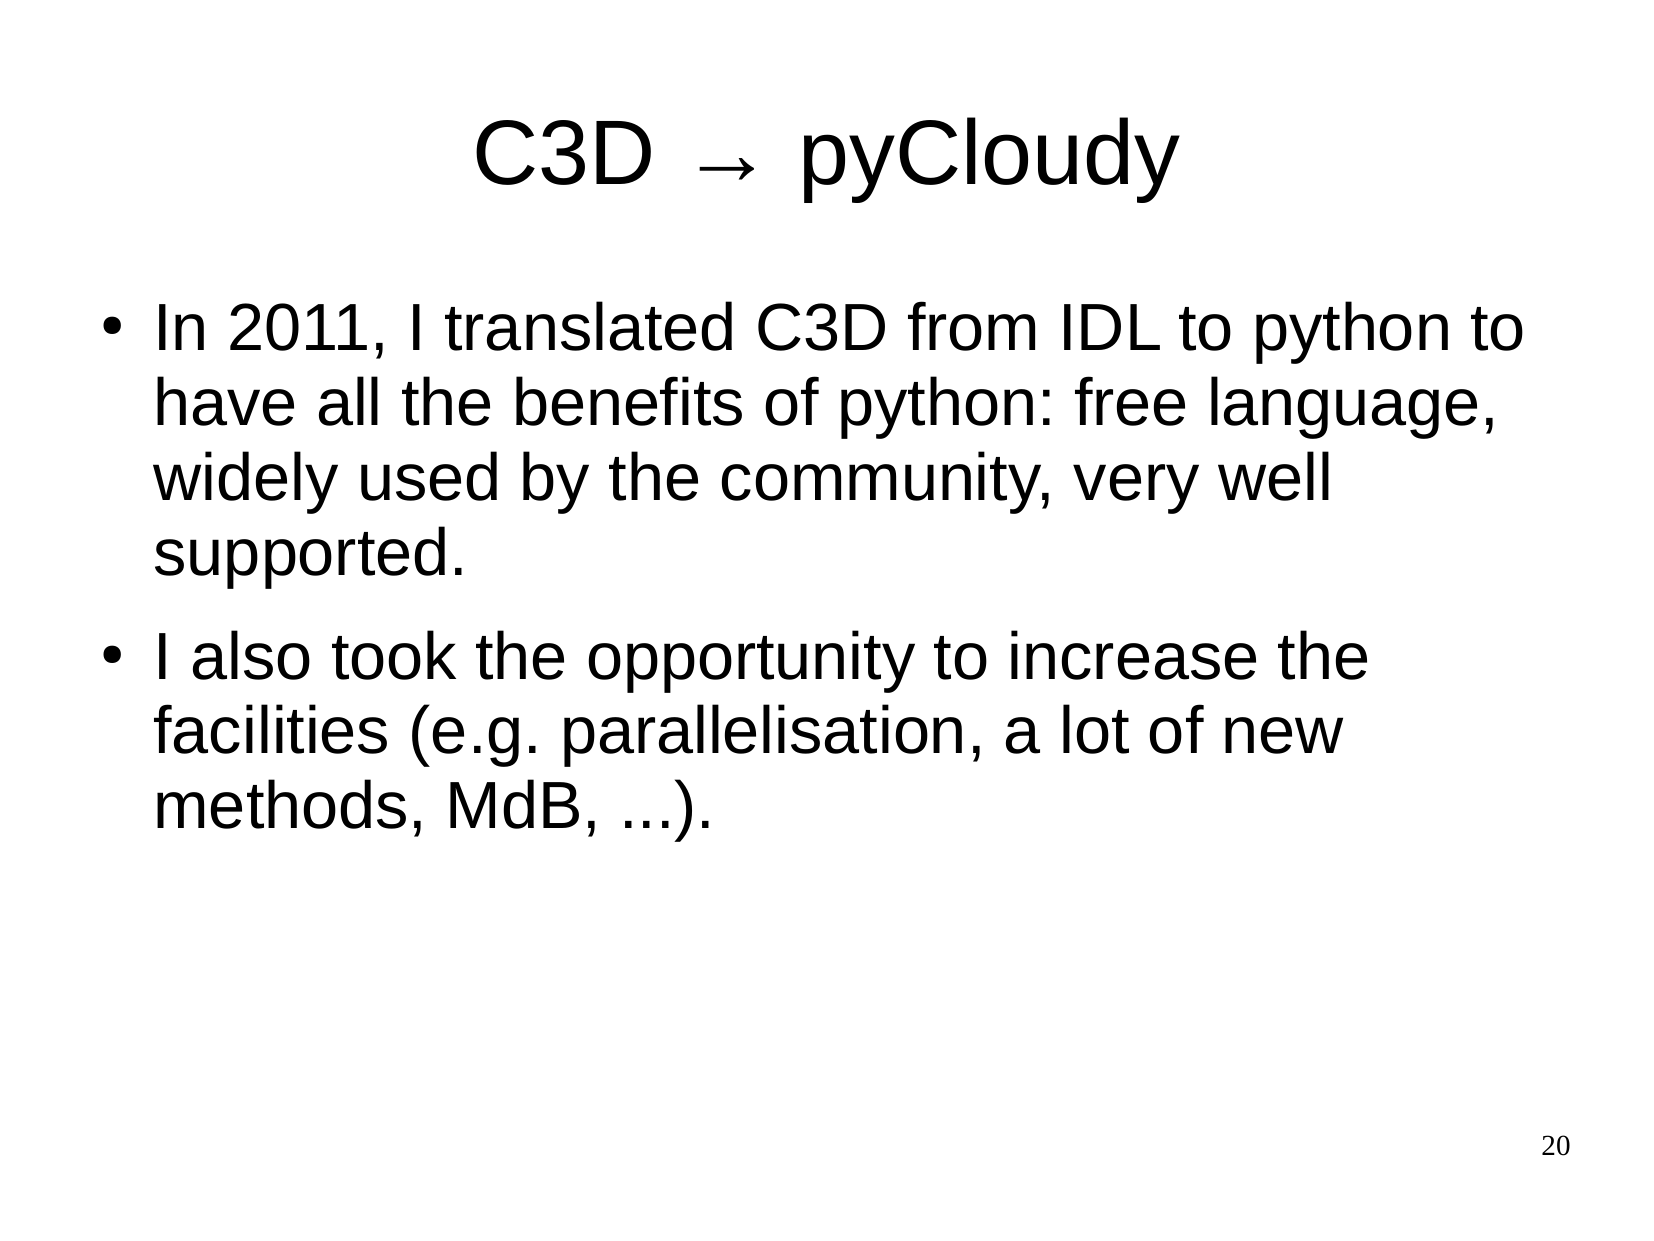

# C3D → pyCloudy
In 2011, I translated C3D from IDL to python to have all the benefits of python: free language, widely used by the community, very well supported.
I also took the opportunity to increase the facilities (e.g. parallelisation, a lot of new methods, MdB, ...).
20